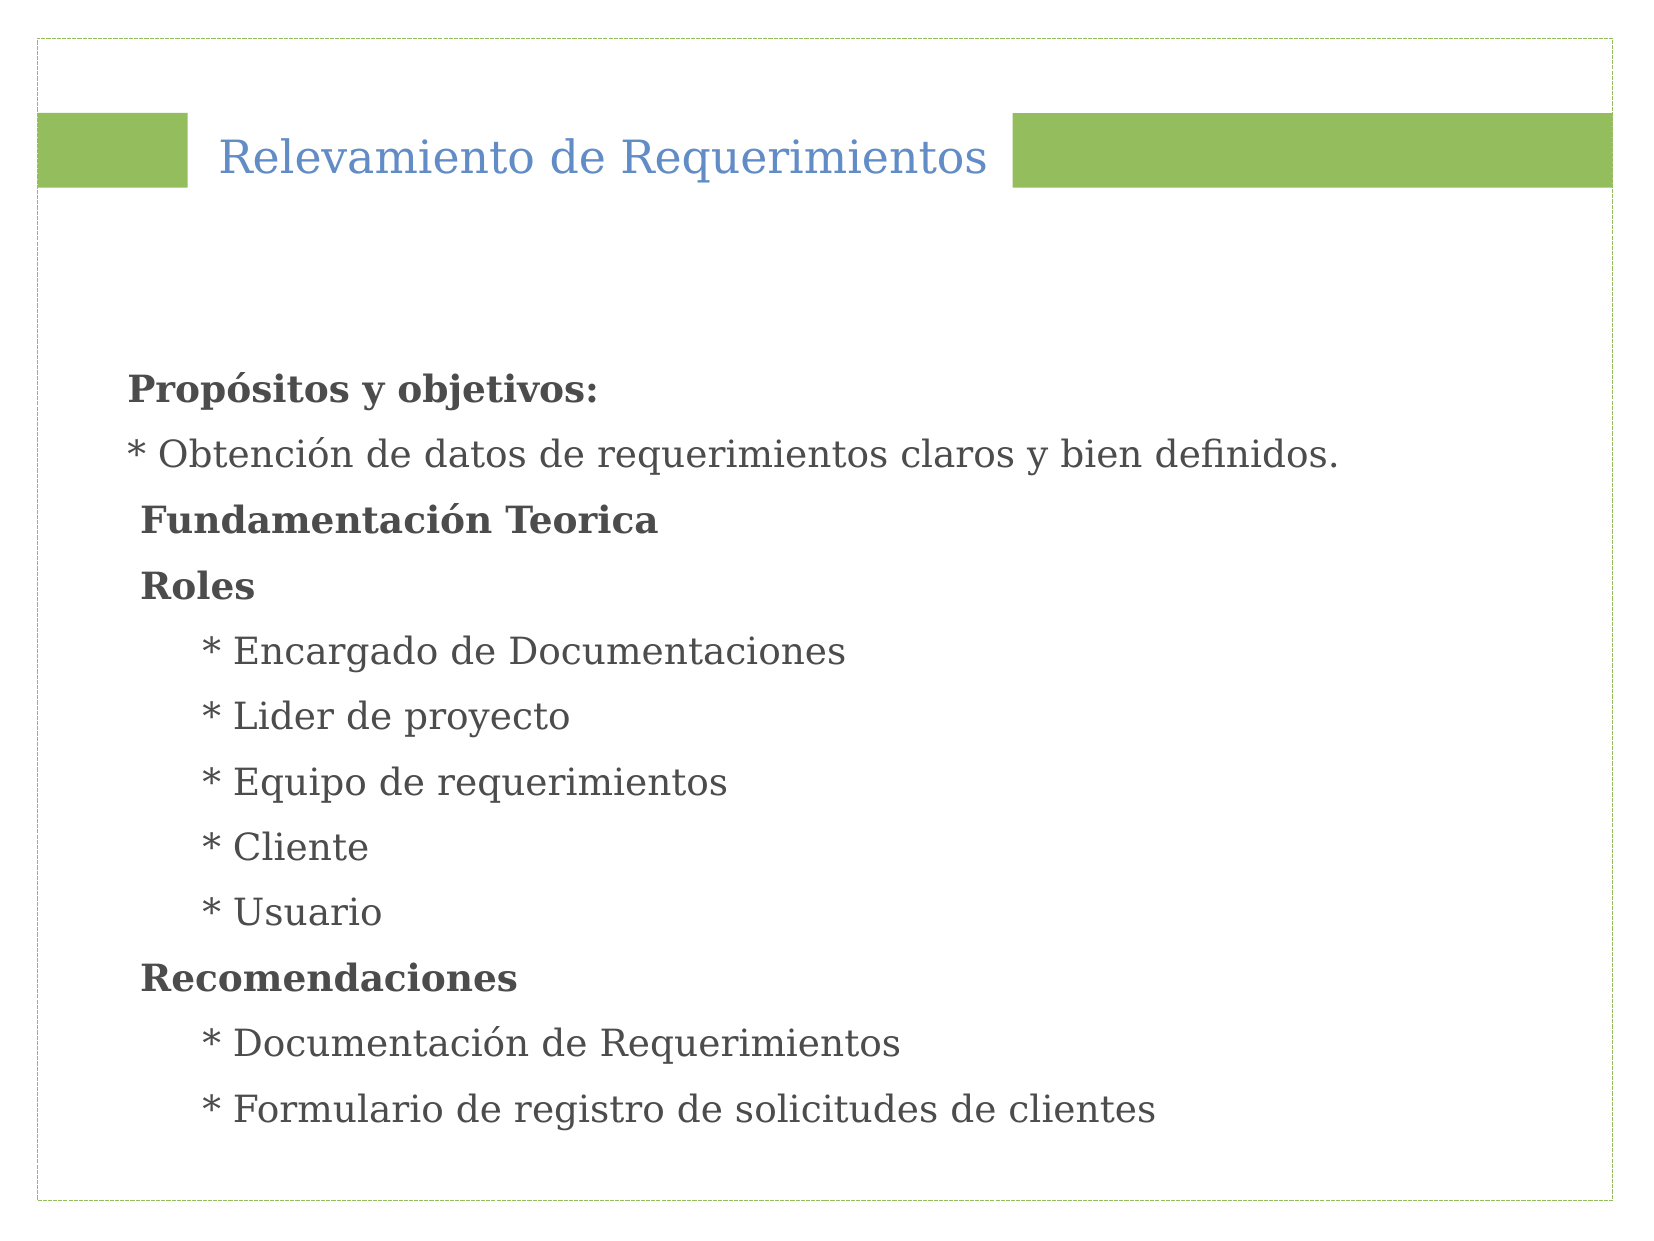

Relevamiento de Requerimientos
Propósitos y objetivos:
* Obtención de datos de requerimientos claros y bien definidos.
 Fundamentación Teorica
 Roles
	* Encargado de Documentaciones
	* Lider de proyecto
	* Equipo de requerimientos
	* Cliente
	* Usuario
 Recomendaciones
	* Documentación de Requerimientos
	* Formulario de registro de solicitudes de clientes